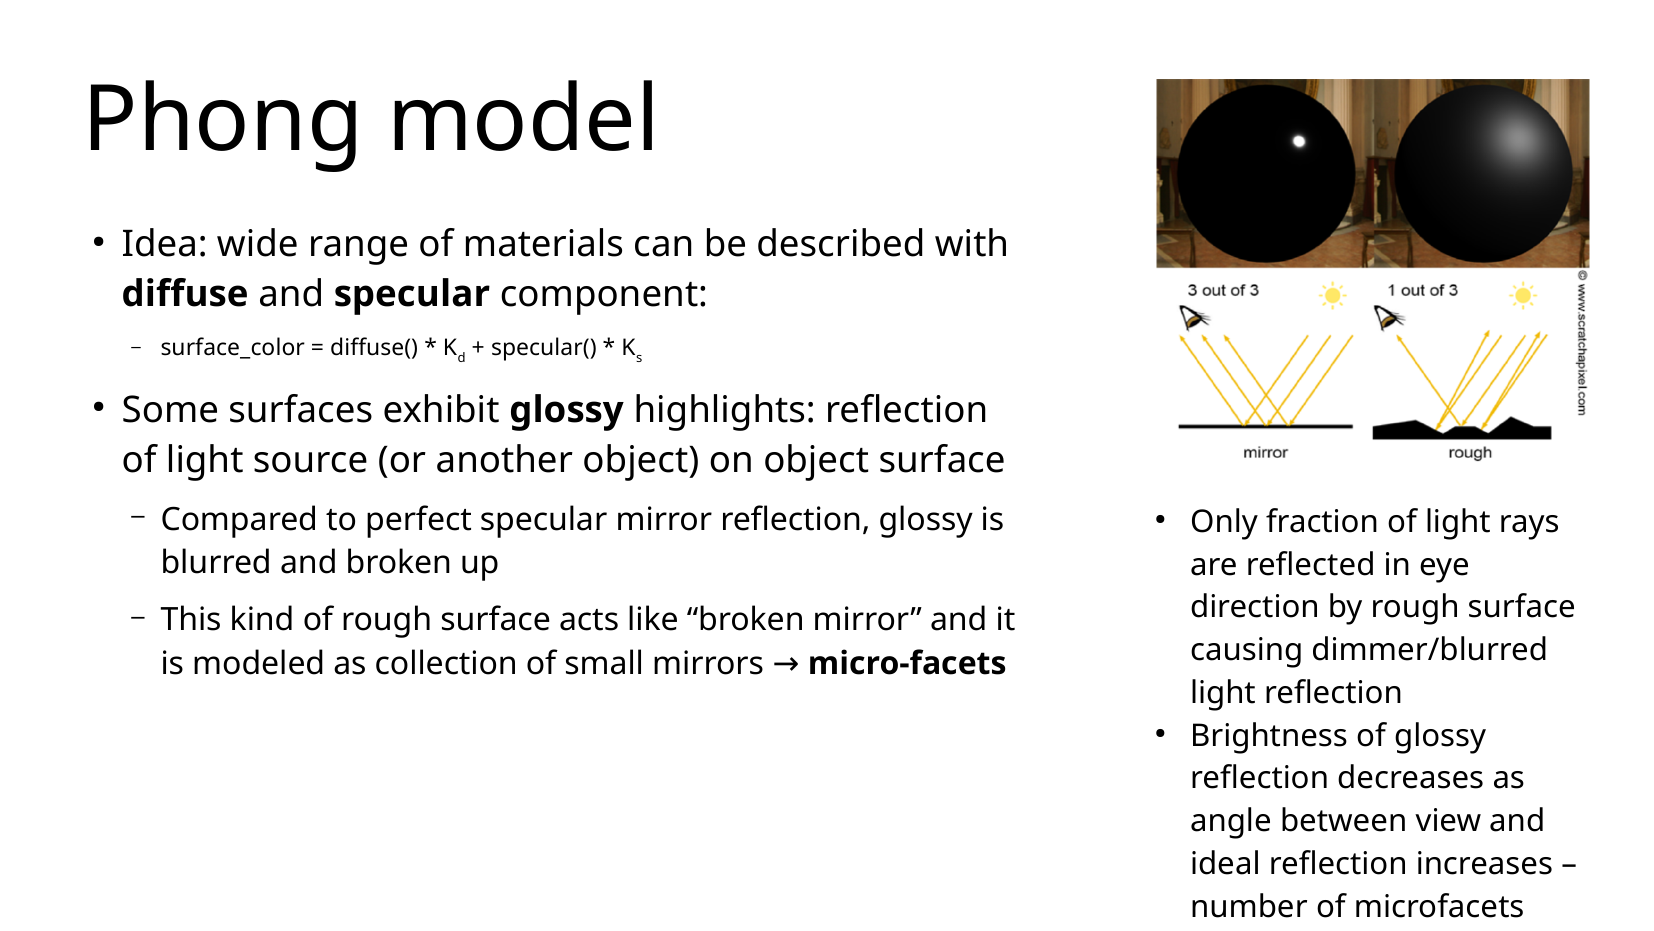

# Phong model
Idea: wide range of materials can be described with diffuse and specular component:
surface_color = diffuse() * Kd + specular() * Ks
Some surfaces exhibit glossy highlights: reflection of light source (or another object) on object surface
Compared to perfect specular mirror reflection, glossy is blurred and broken up
This kind of rough surface acts like “broken mirror” and it is modeled as collection of small mirrors → micro-facets
Only fraction of light rays are reflected in eye direction by rough surface causing dimmer/blurred light reflection
Brightness of glossy reflection decreases as angle between view and ideal reflection increases – number of microfacets reflecting in eye decreses